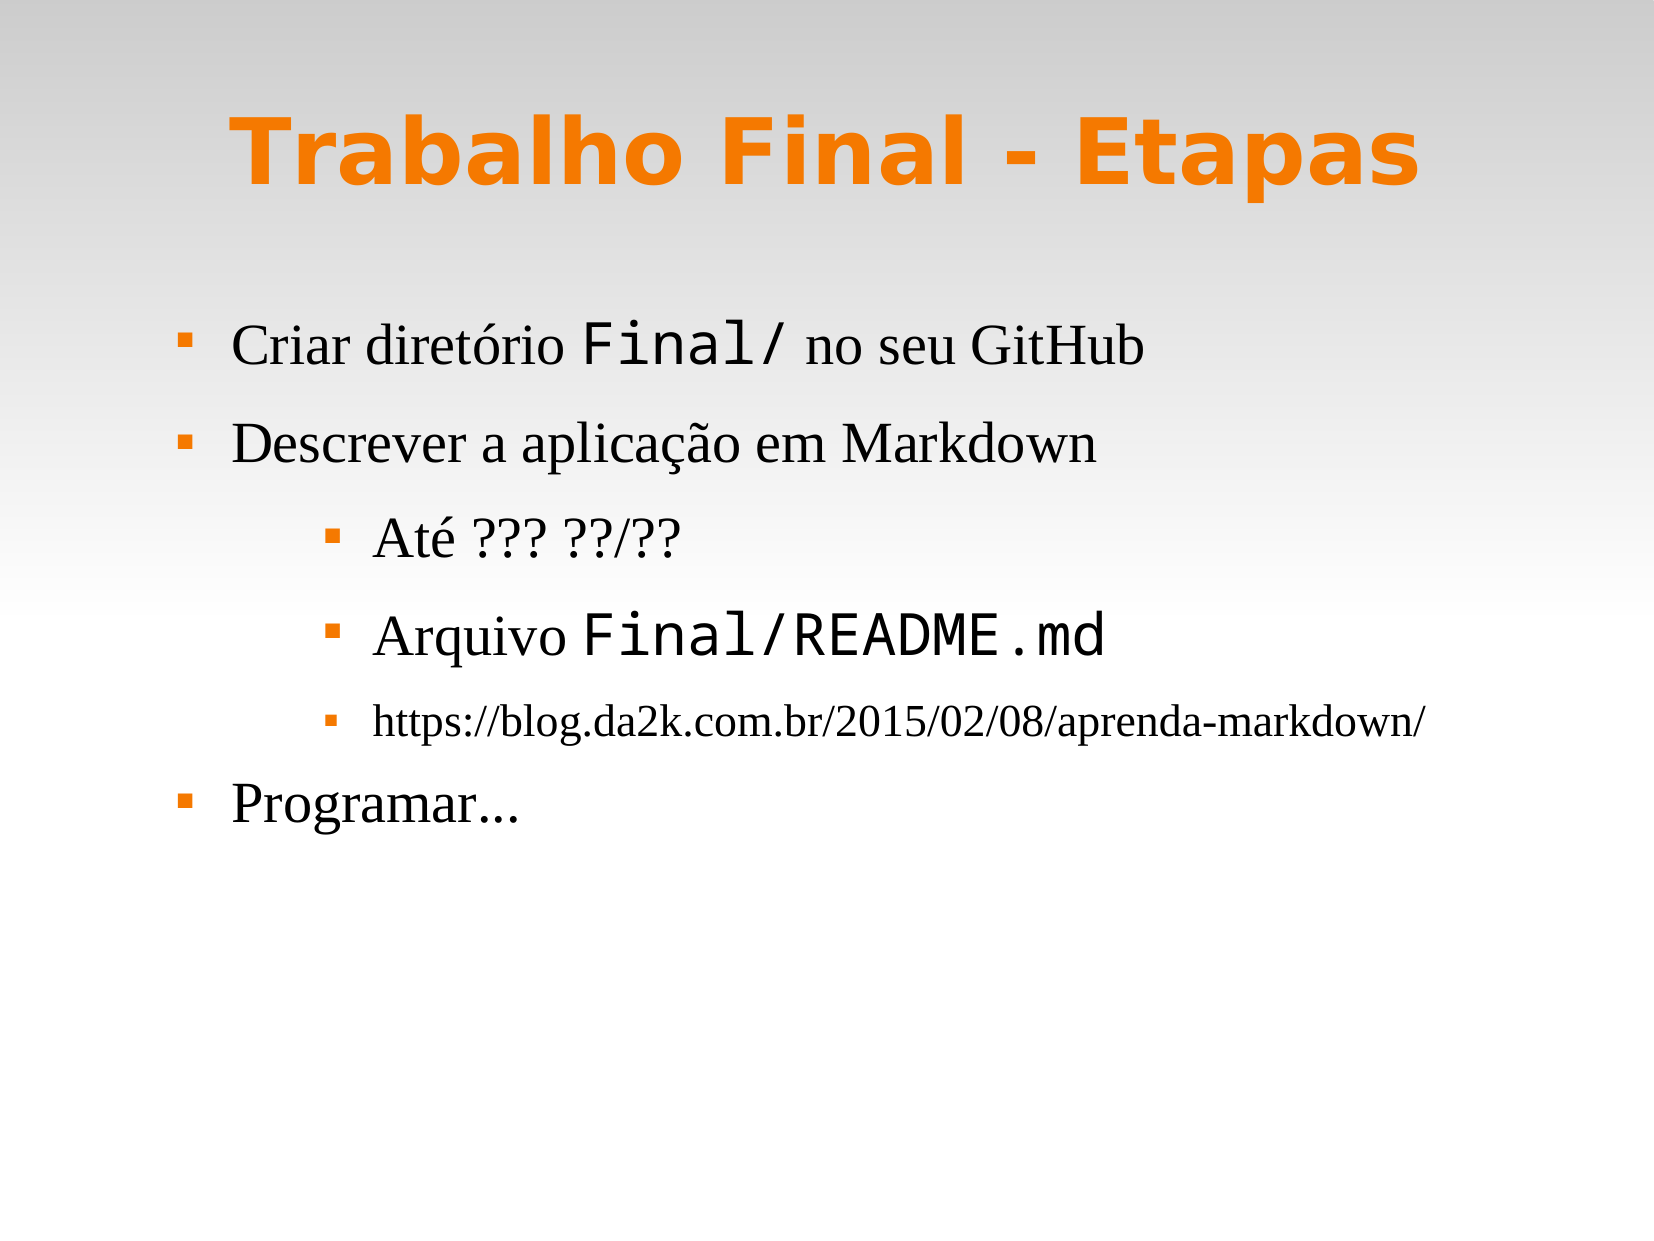

# Trabalho Final - Etapas
Criar diretório Final/ no seu GitHub
Descrever a aplicação em Markdown
Até ??? ??/??
Arquivo Final/README.md
https://blog.da2k.com.br/2015/02/08/aprenda-markdown/
Programar...